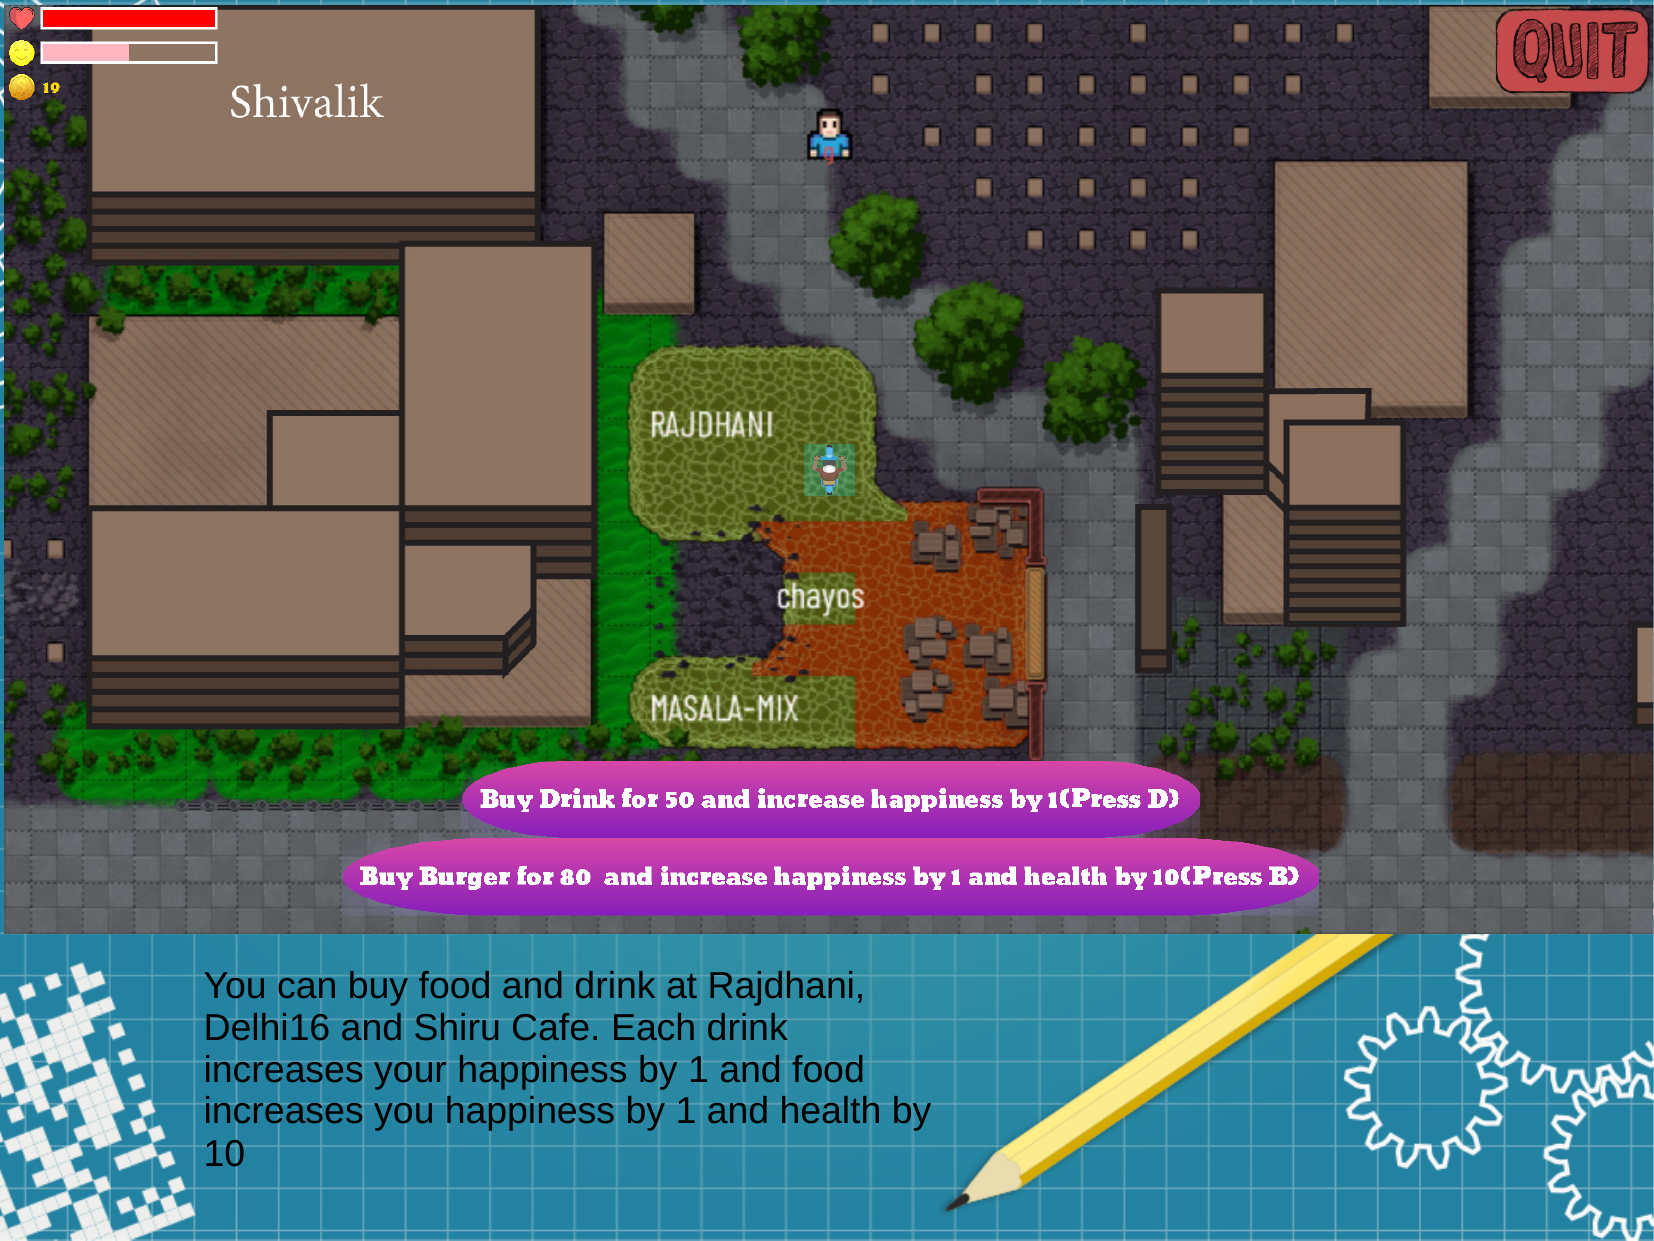

You can buy food and drink at Rajdhani, Delhi16 and Shiru Cafe. Each drink increases your happiness by 1 and food increases you happiness by 1 and health by 10